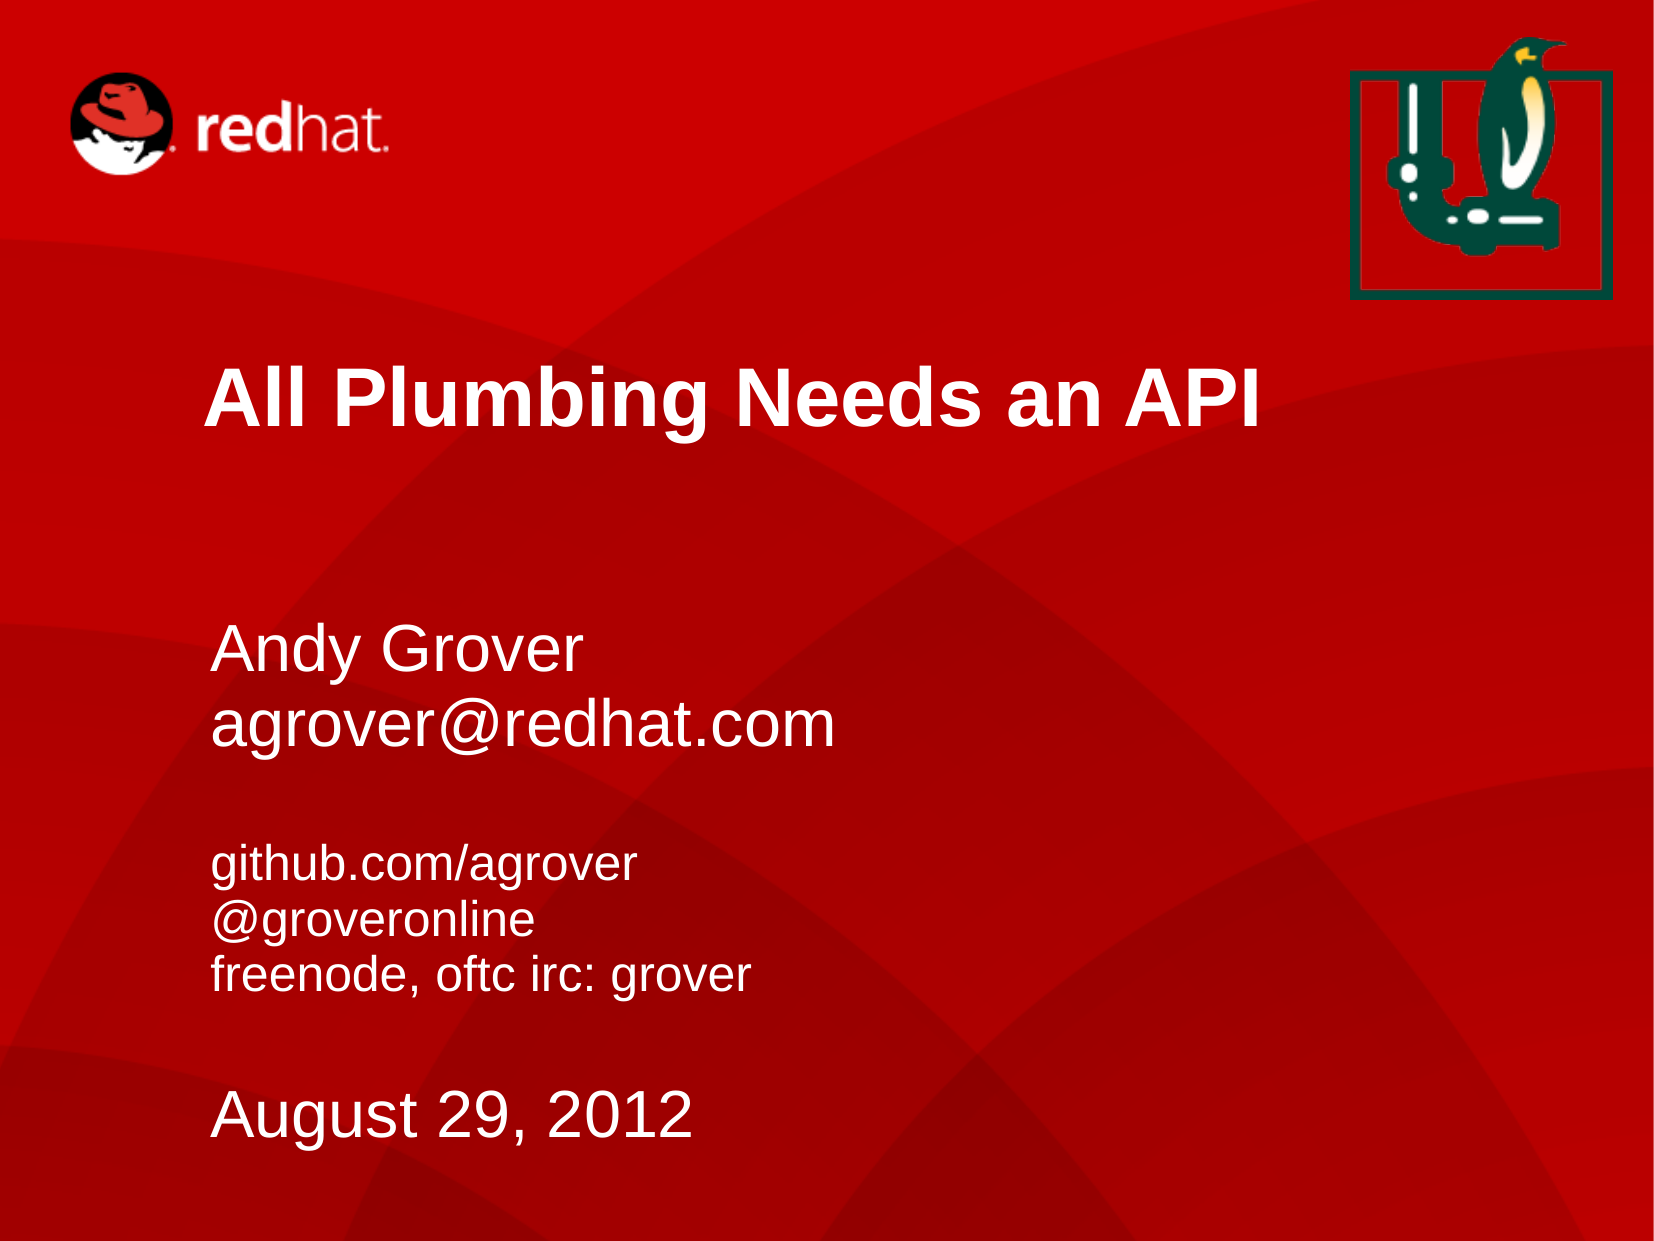

All Plumbing Needs an API
Andy Grover
agrover@redhat.com
github.com/agrover
@groveronline
freenode, oftc irc: grover
August 29, 2012